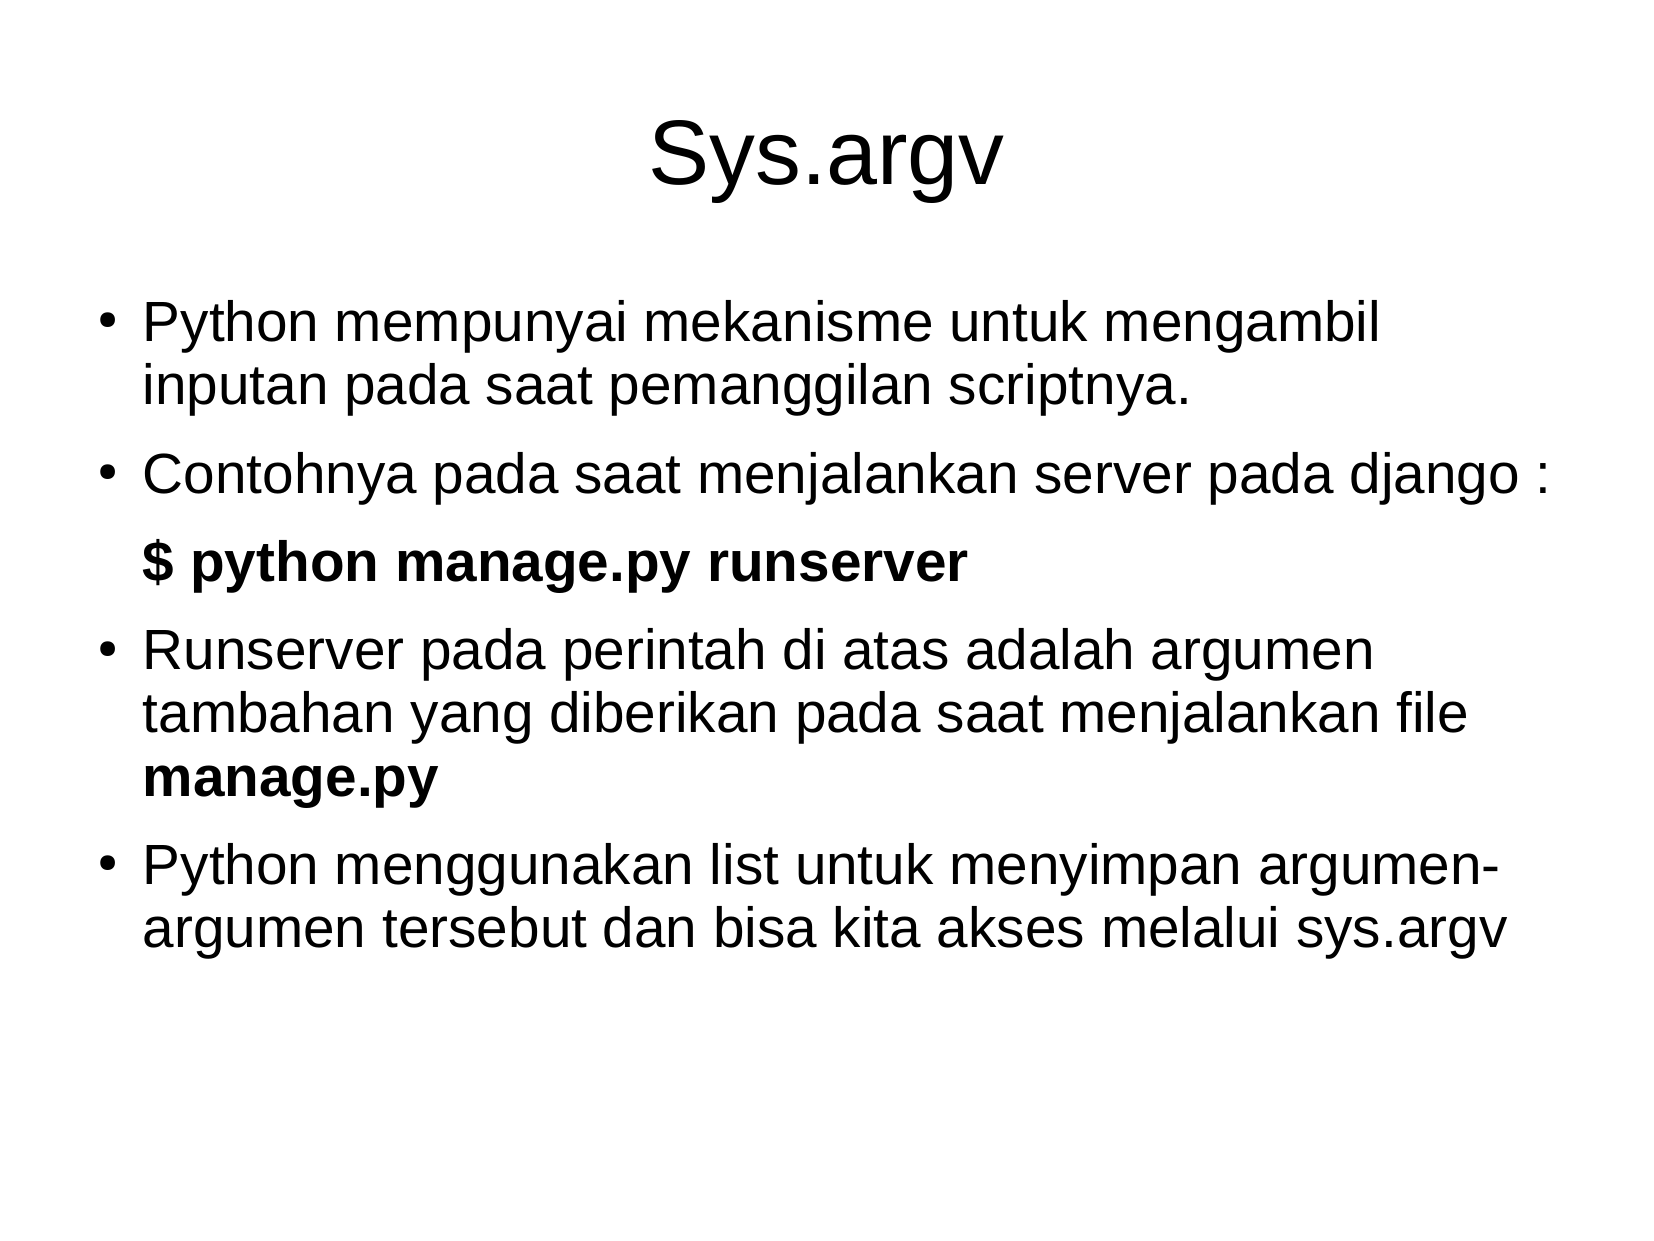

# Sys.argv
Python mempunyai mekanisme untuk mengambil inputan pada saat pemanggilan scriptnya.
Contohnya pada saat menjalankan server pada django :
$ python manage.py runserver
Runserver pada perintah di atas adalah argumen tambahan yang diberikan pada saat menjalankan file manage.py
Python menggunakan list untuk menyimpan argumen-argumen tersebut dan bisa kita akses melalui sys.argv